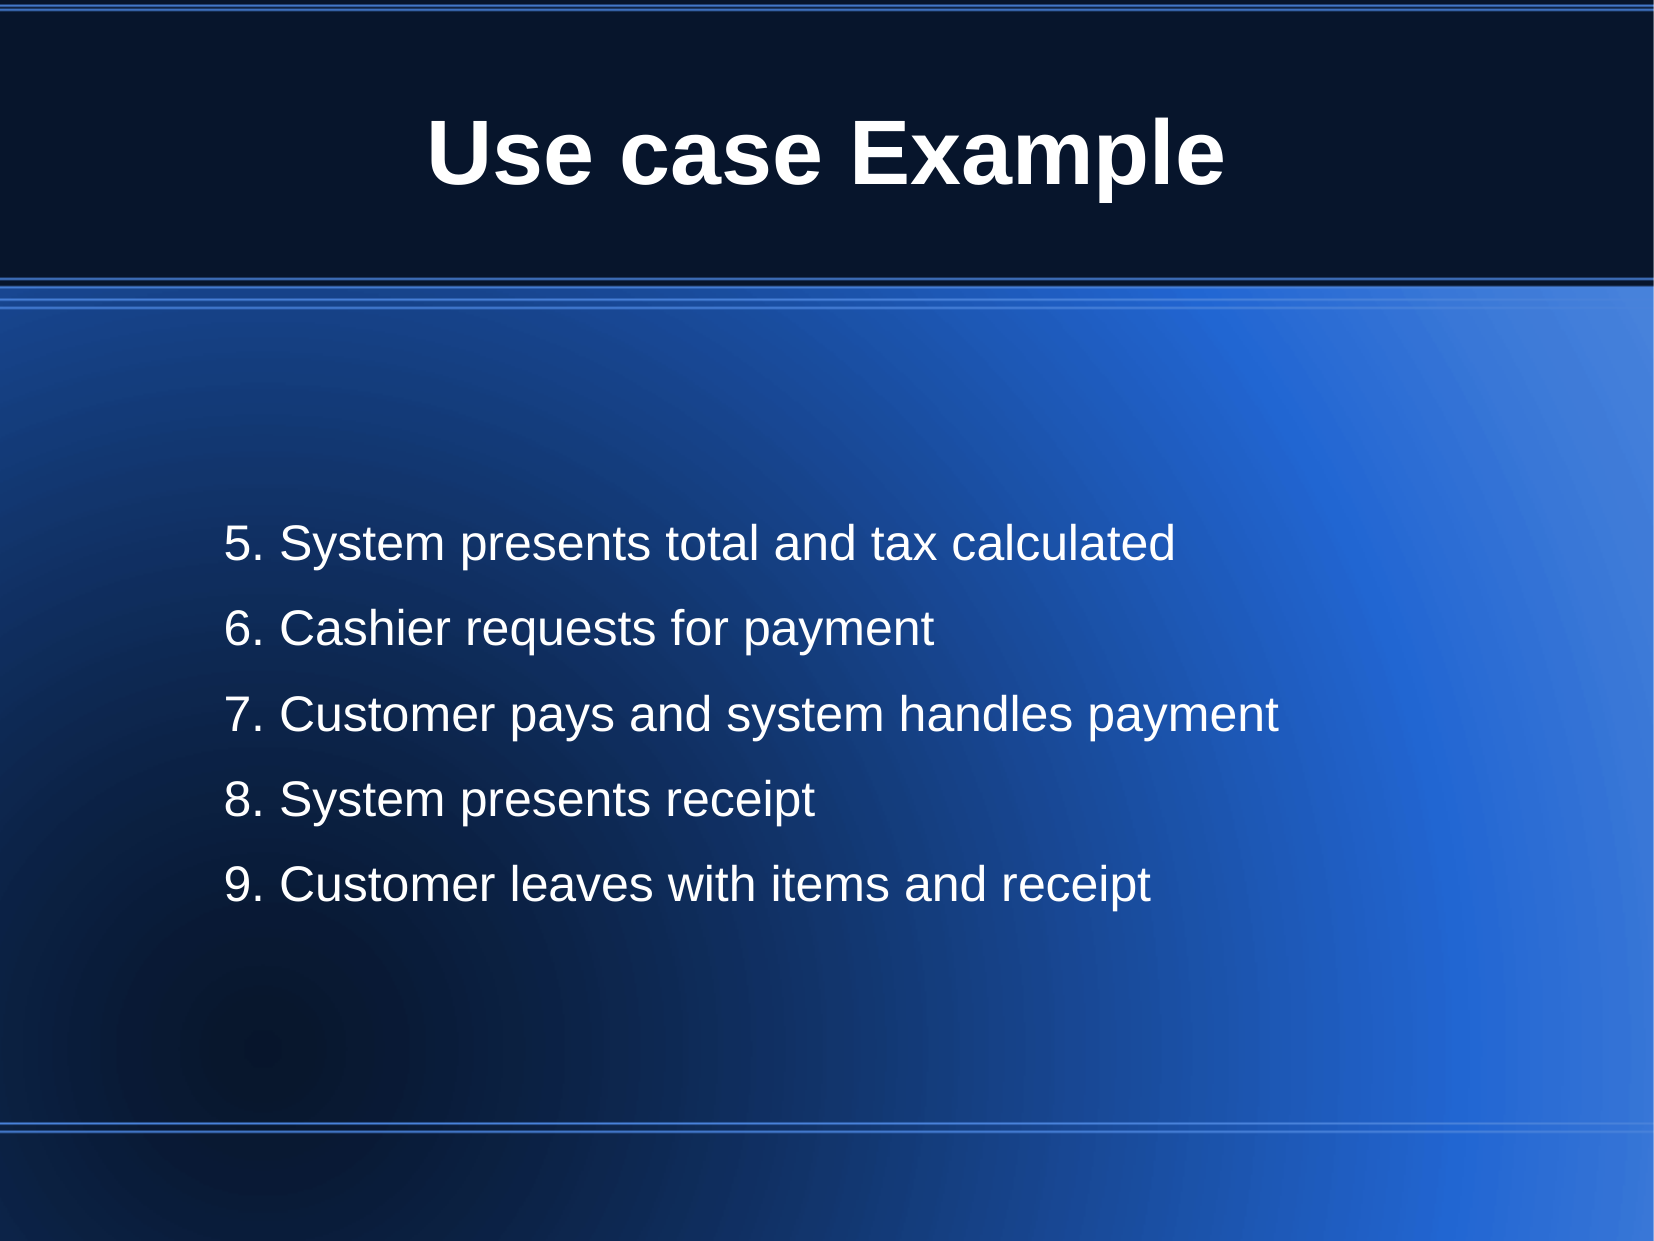

# Use case Example
5. System presents total and tax calculated
6. Cashier requests for payment
7. Customer pays and system handles payment
8. System presents receipt
9. Customer leaves with items and receipt